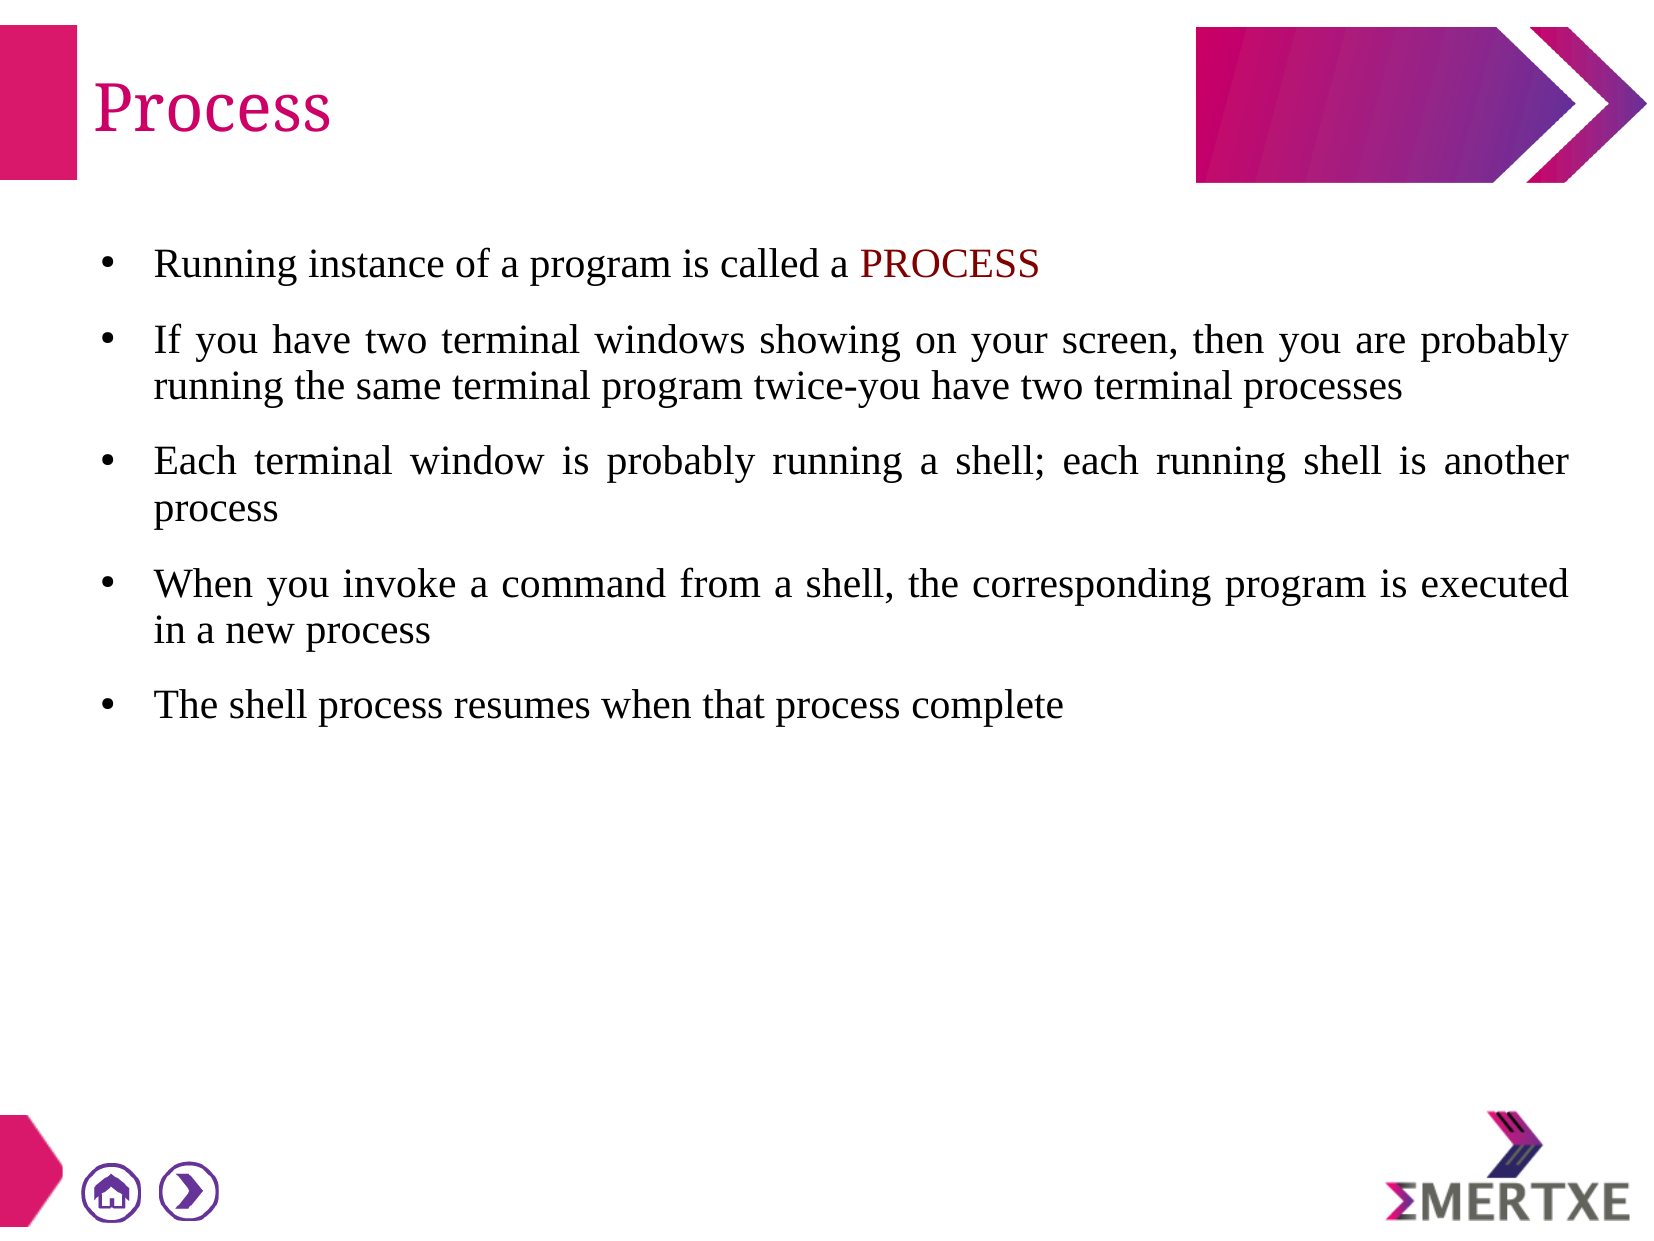

# Process
Running instance of a program is called a PROCESS
If you have two terminal windows showing on your screen, then you are probably running the same terminal program twice-you have two terminal processes
Each terminal window is probably running a shell; each running shell is another process
When you invoke a command from a shell, the corresponding program is executed in a new process
The shell process resumes when that process complete